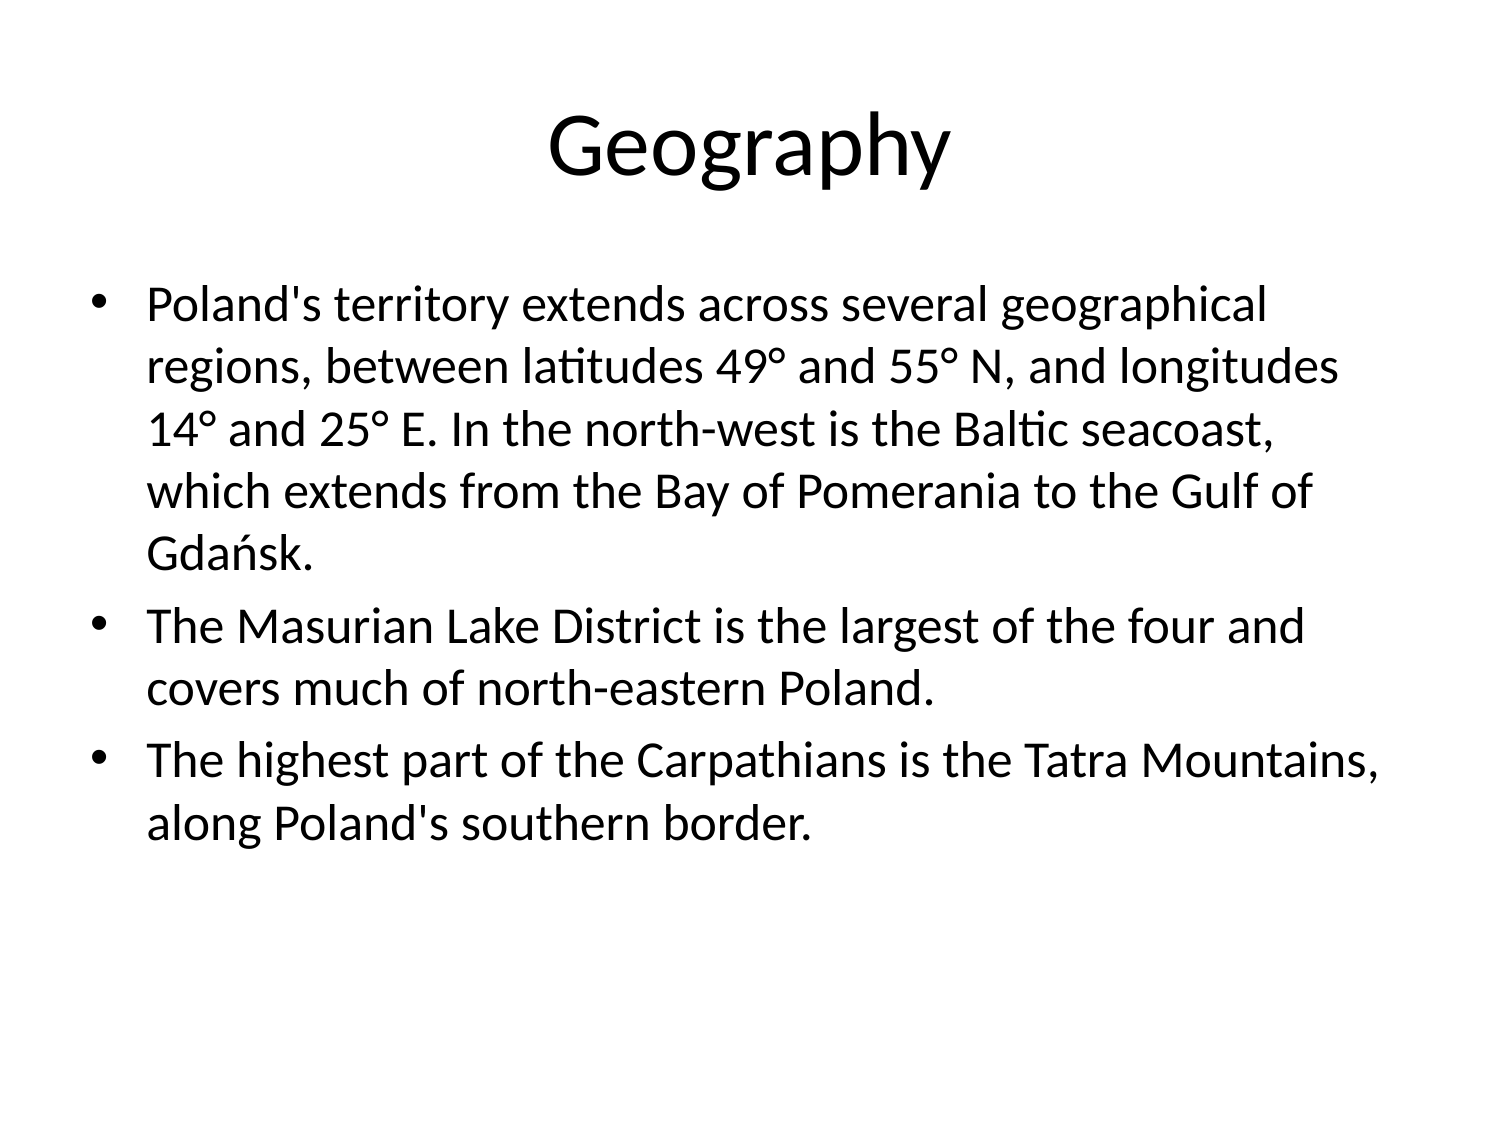

# Geography
Poland's territory extends across several geographical regions, between latitudes 49° and 55° N, and longitudes 14° and 25° E. In the north-west is the Baltic seacoast, which extends from the Bay of Pomerania to the Gulf of Gdańsk.
The Masurian Lake District is the largest of the four and covers much of north-eastern Poland.
The highest part of the Carpathians is the Tatra Mountains, along Poland's southern border.